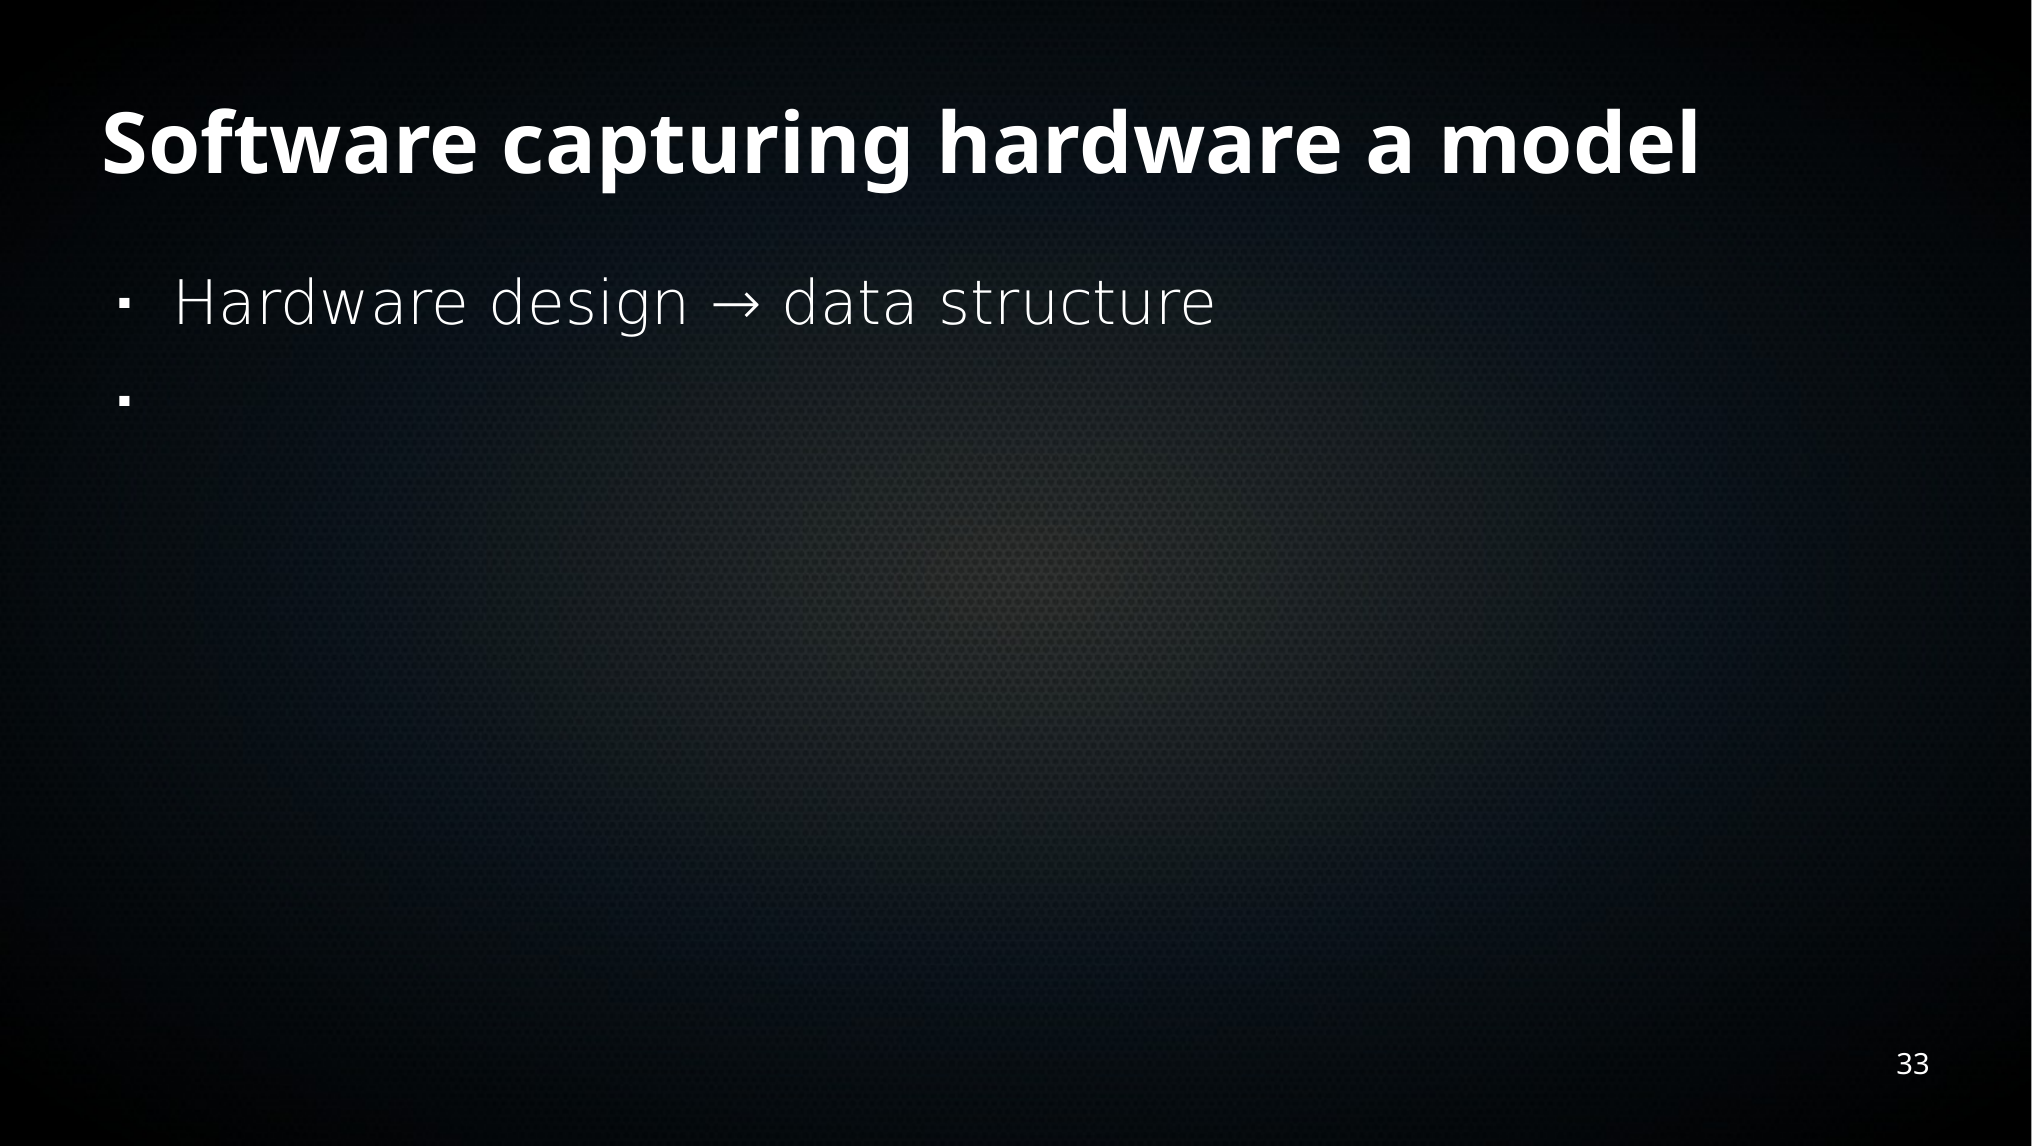

# Software capturing hardware a model
Hardware design → data structure
3